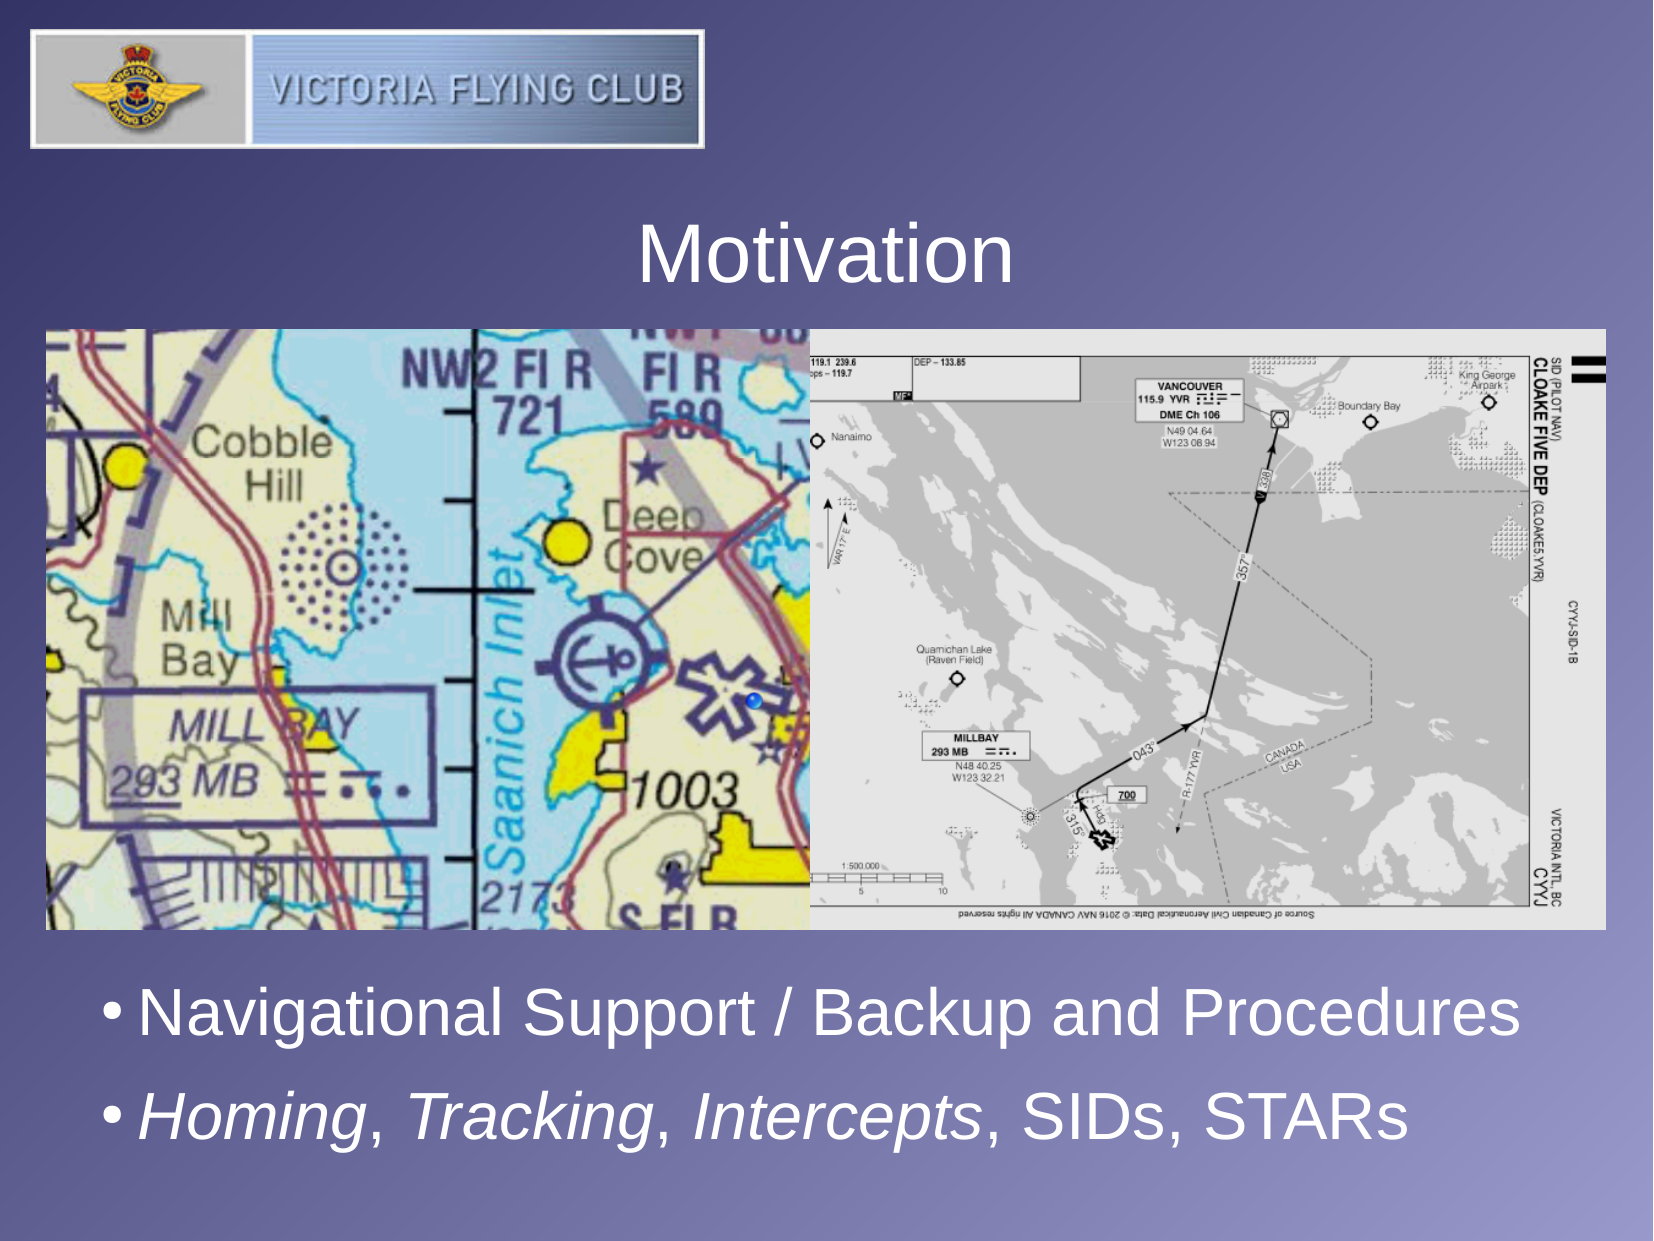

# Motivation
Navigational Support / Backup and Procedures
Homing, Tracking, Intercepts, SIDs, STARs